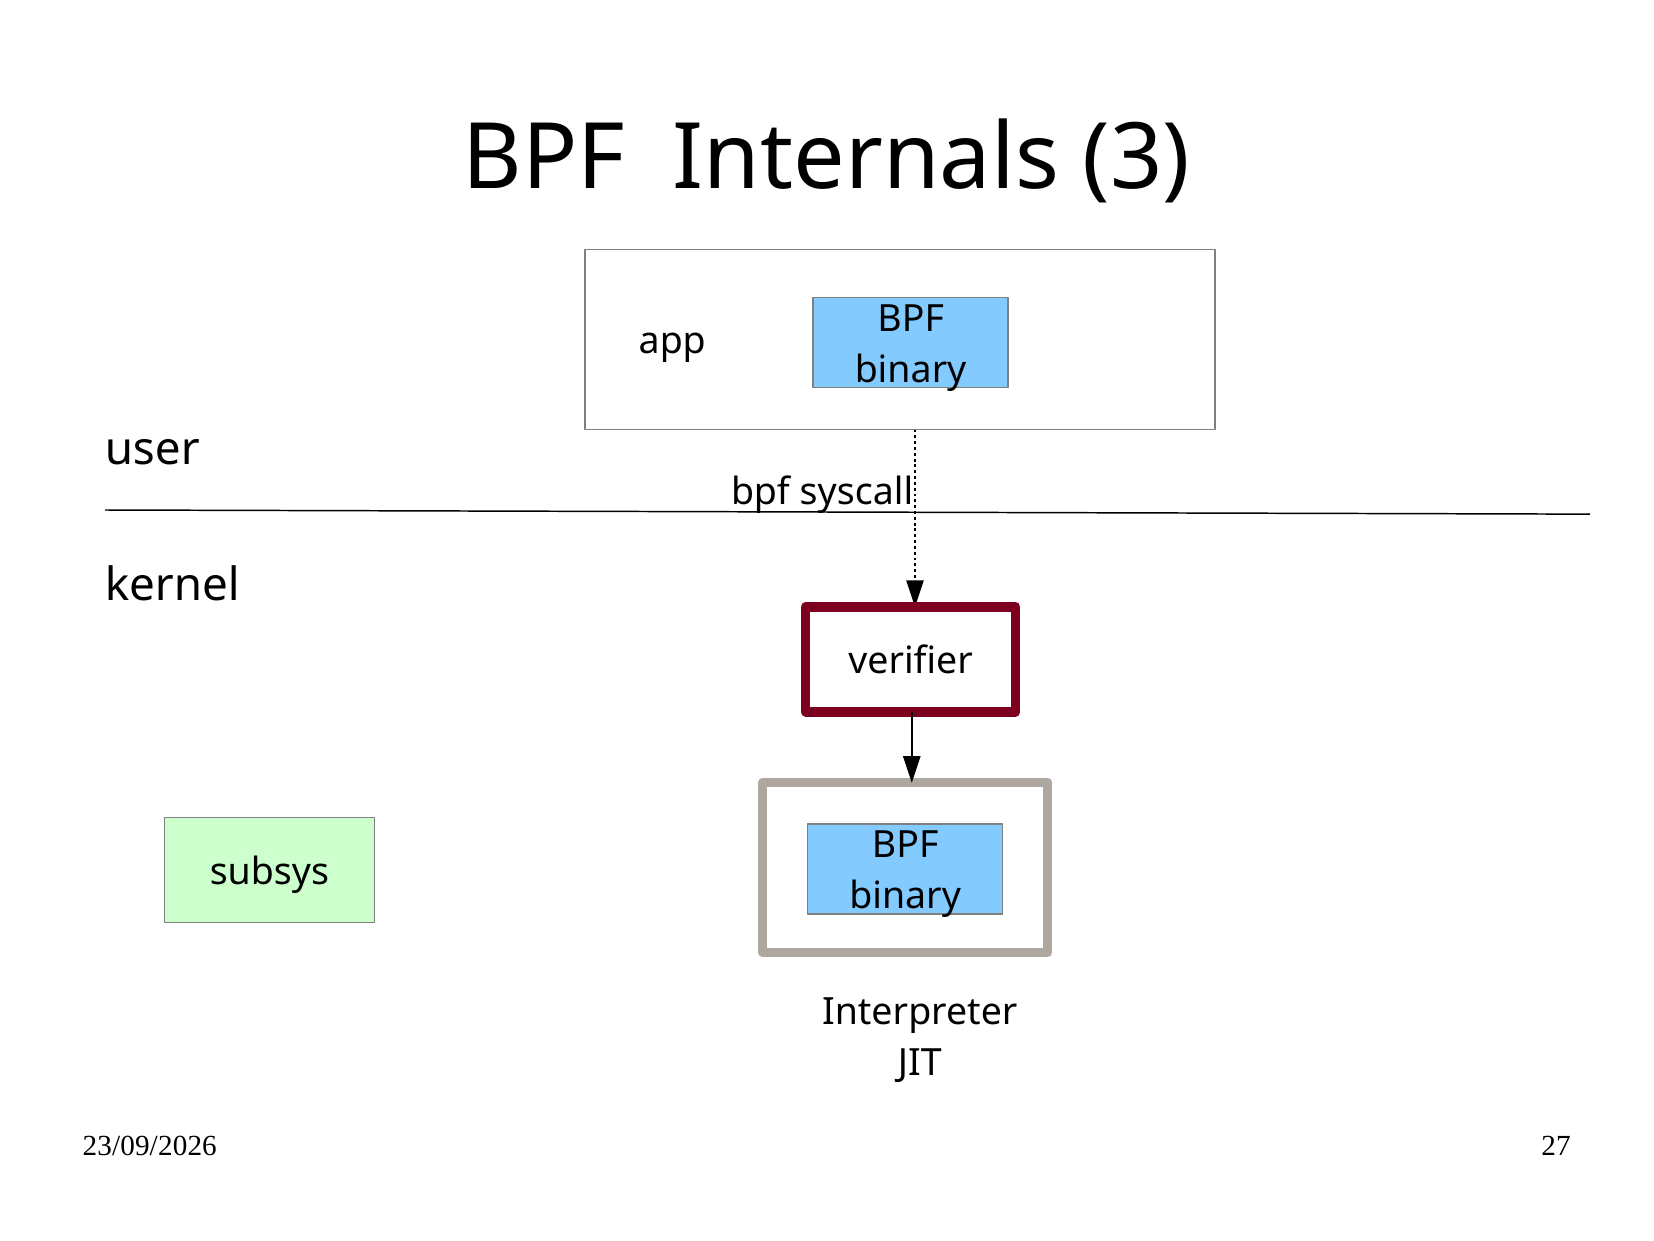

# BPF Internals (3)
 app
BPF
binary
user
bpf syscall
kernel
verifier
subsys
BPF
binary
Interpreter
JIT
27